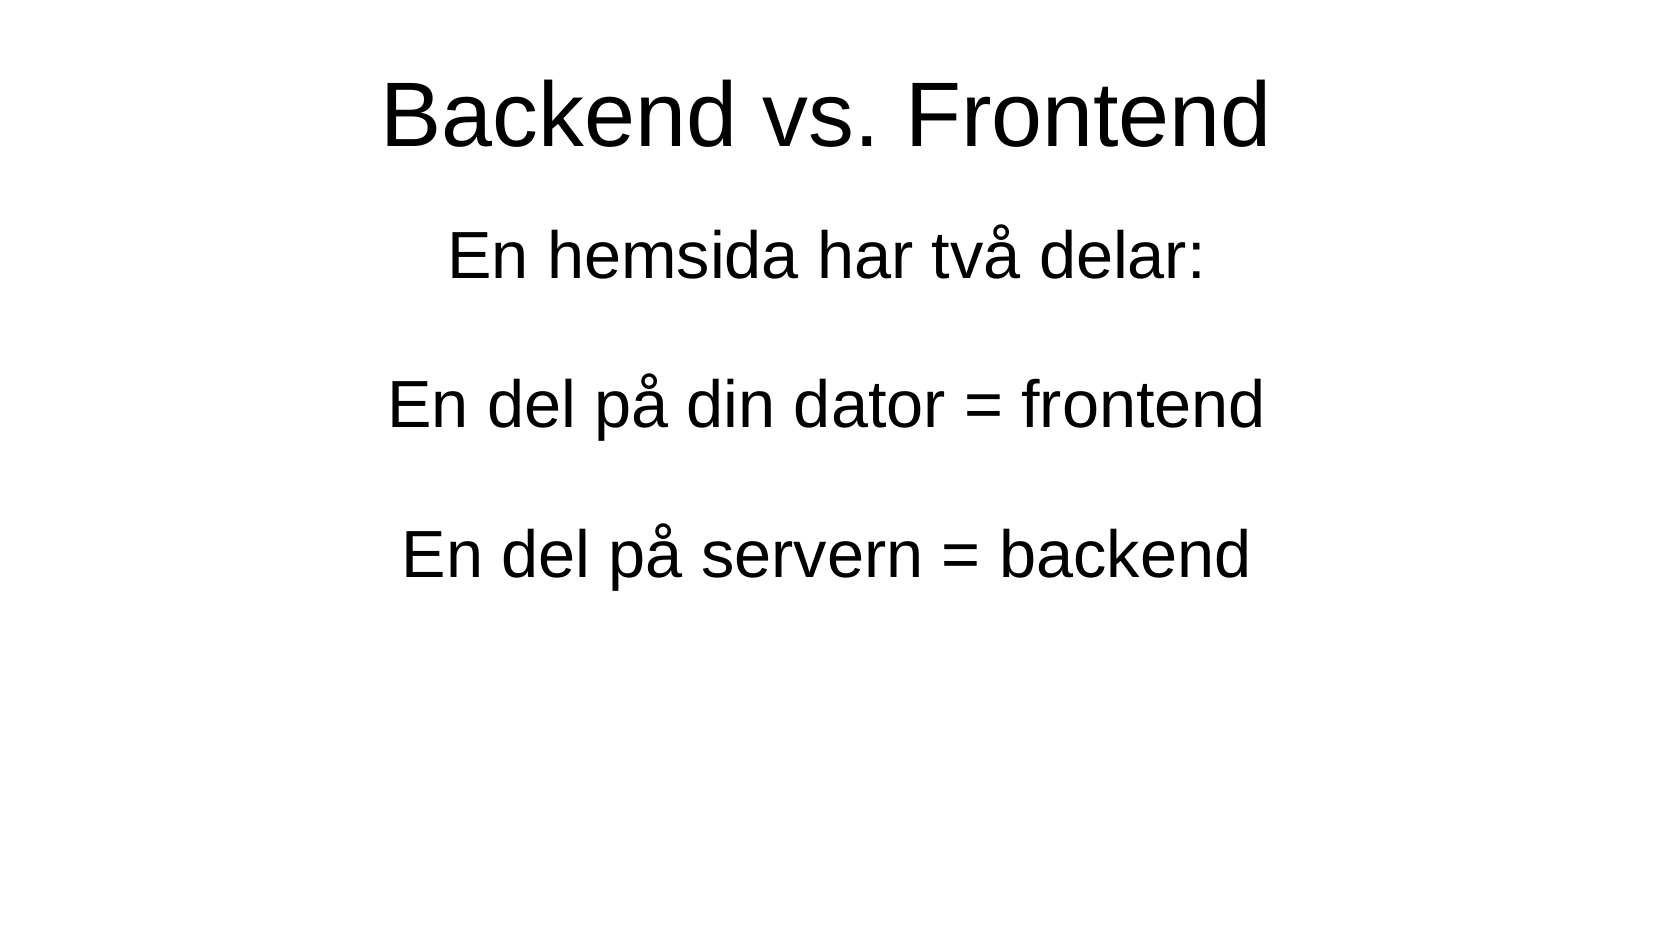

Backend vs. Frontend
# En hemsida har två delar:
En del på din dator = frontend
En del på servern = backend